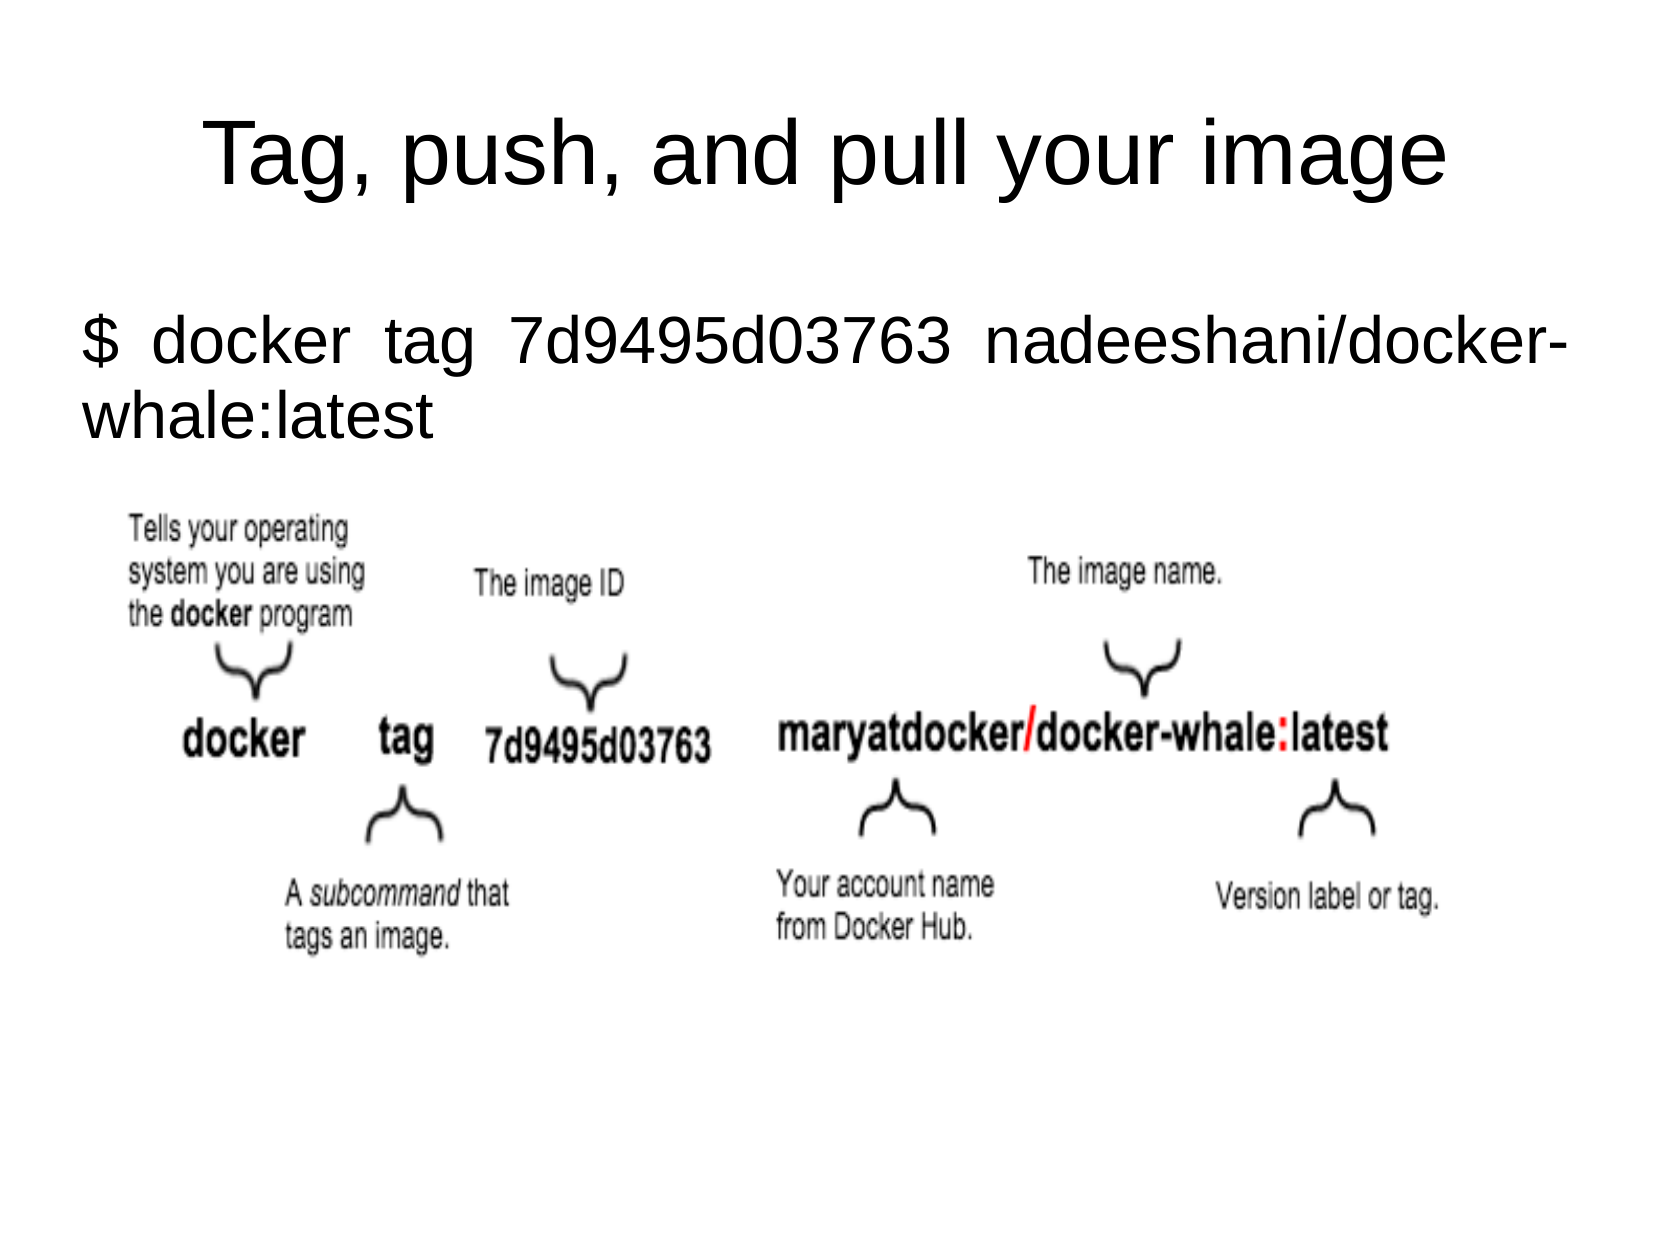

# Tag, push, and pull your image
$ docker tag 7d9495d03763 nadeeshani/docker-whale:latest